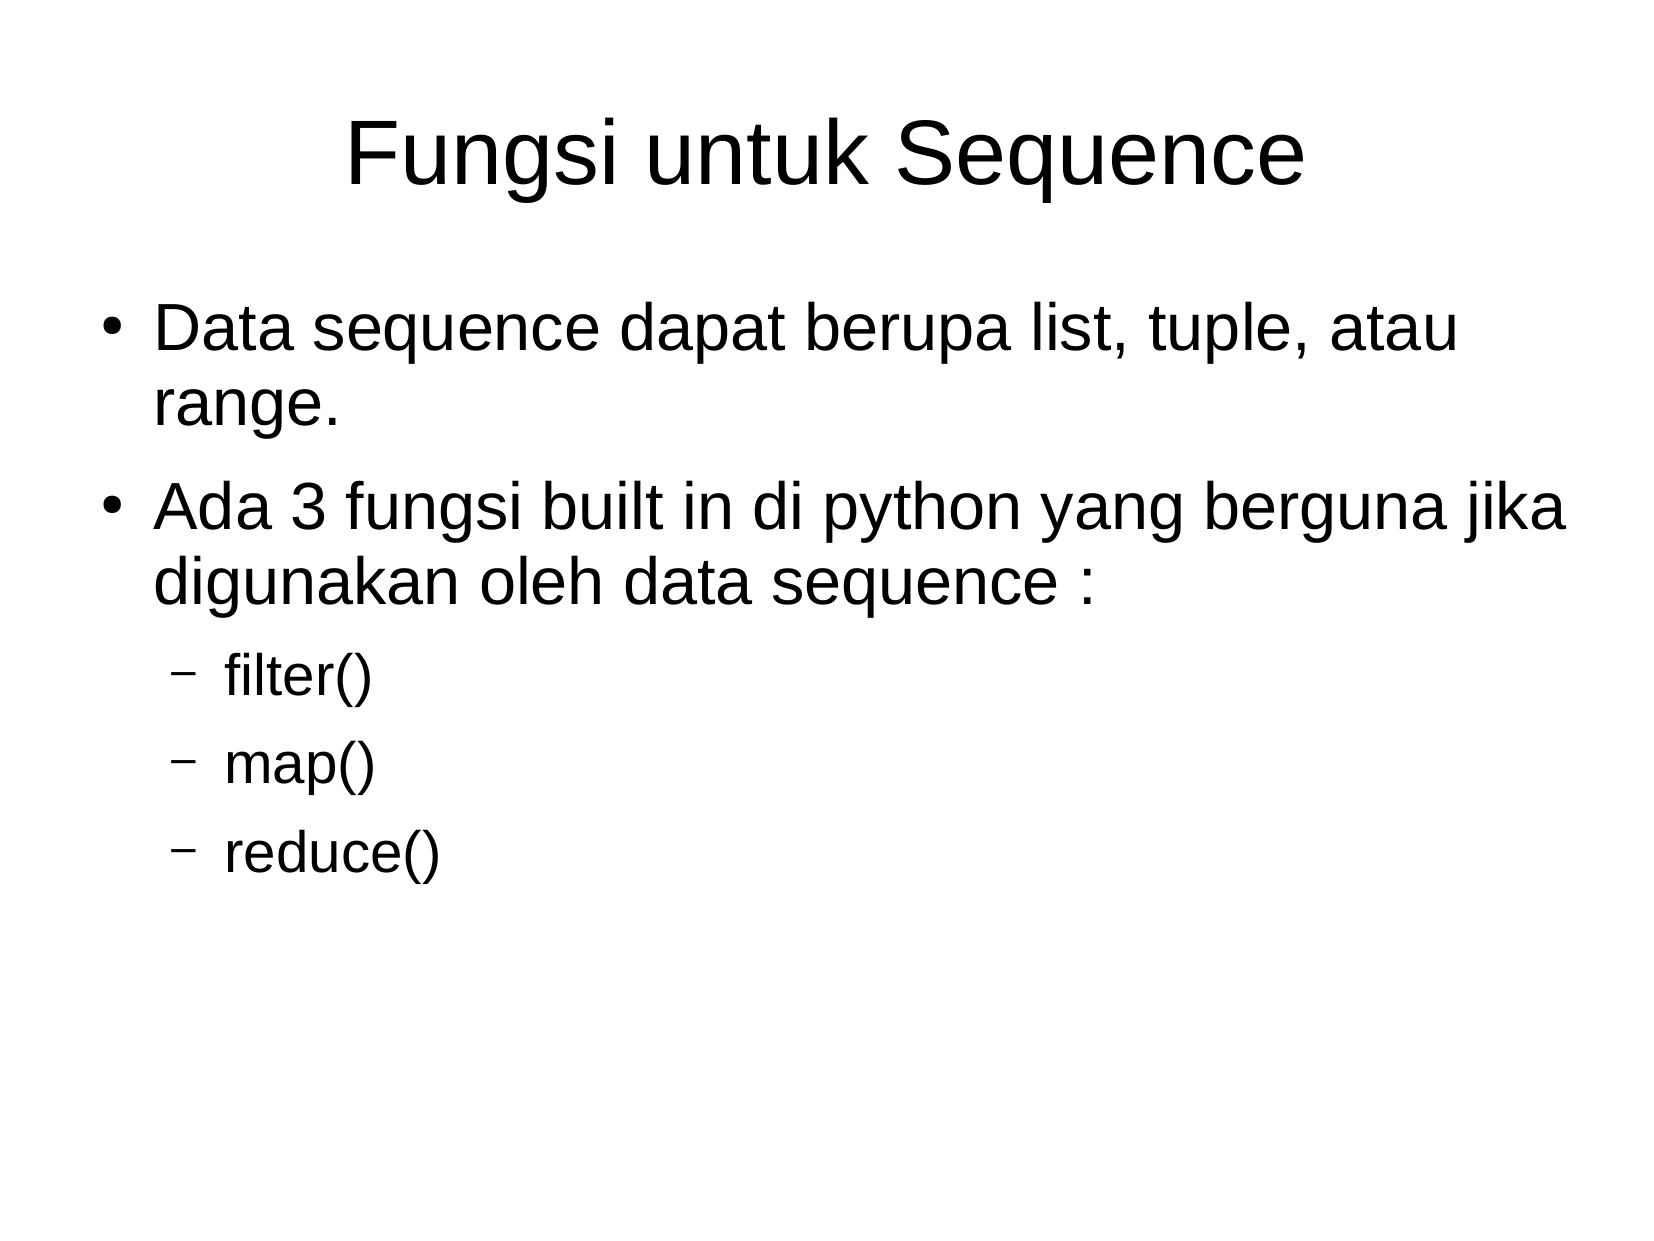

# Fungsi untuk Sequence
Data sequence dapat berupa list, tuple, atau range.
Ada 3 fungsi built in di python yang berguna jika digunakan oleh data sequence :
filter()
map()
reduce()